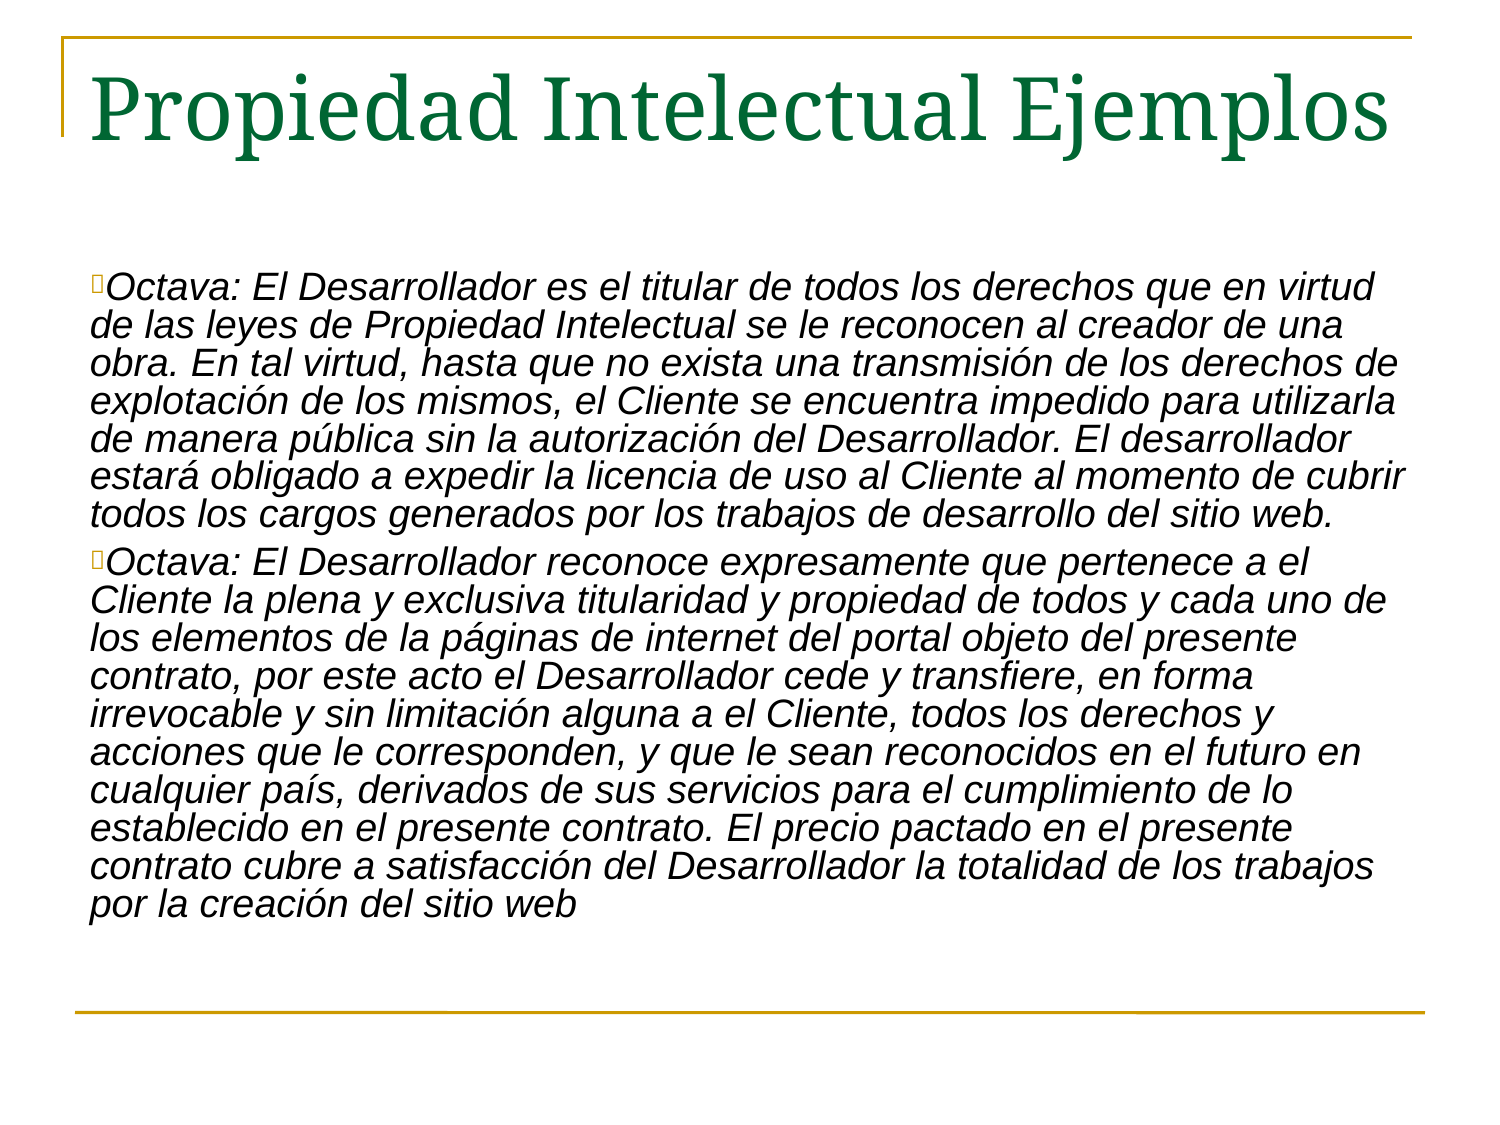

# Propiedad Intelectual Ejemplos
Octava: El Desarrollador es el titular de todos los derechos que en virtud de las leyes de Propiedad Intelectual se le reconocen al creador de una obra. En tal virtud, hasta que no exista una transmisión de los derechos de explotación de los mismos, el Cliente se encuentra impedido para utilizarla de manera pública sin la autorización del Desarrollador. El desarrollador estará obligado a expedir la licencia de uso al Cliente al momento de cubrir todos los cargos generados por los trabajos de desarrollo del sitio web.
Octava: El Desarrollador reconoce expresamente que pertenece a el Cliente la plena y exclusiva titularidad y propiedad de todos y cada uno de los elementos de la páginas de internet del portal objeto del presente contrato, por este acto el Desarrollador cede y transfiere, en forma irrevocable y sin limitación alguna a el Cliente, todos los derechos y acciones que le corresponden, y que le sean reconocidos en el futuro en cualquier país, derivados de sus servicios para el cumplimiento de lo establecido en el presente contrato. El precio pactado en el presente contrato cubre a satisfacción del Desarrollador la totalidad de los trabajos por la creación del sitio web